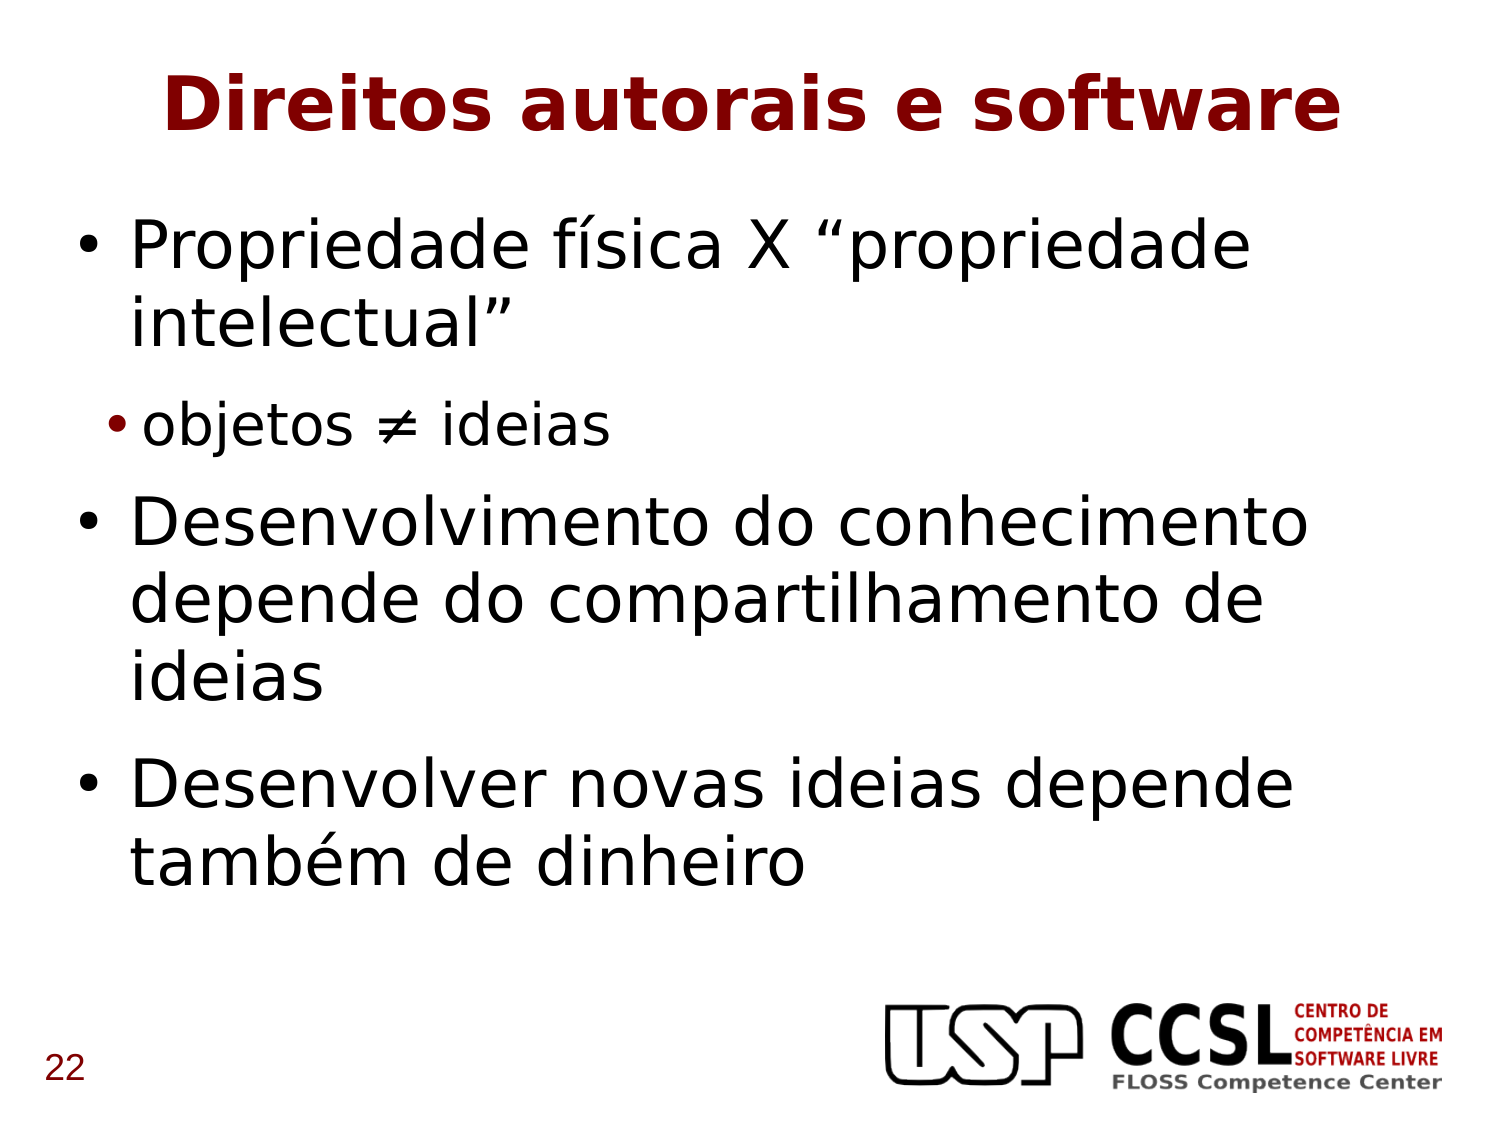

# Direitos autorais e software
Propriedade física X “propriedade intelectual”
objetos ≠ ideias
Desenvolvimento do conhecimento depende do compartilhamento de ideias
Desenvolver novas ideias depende também de dinheiro